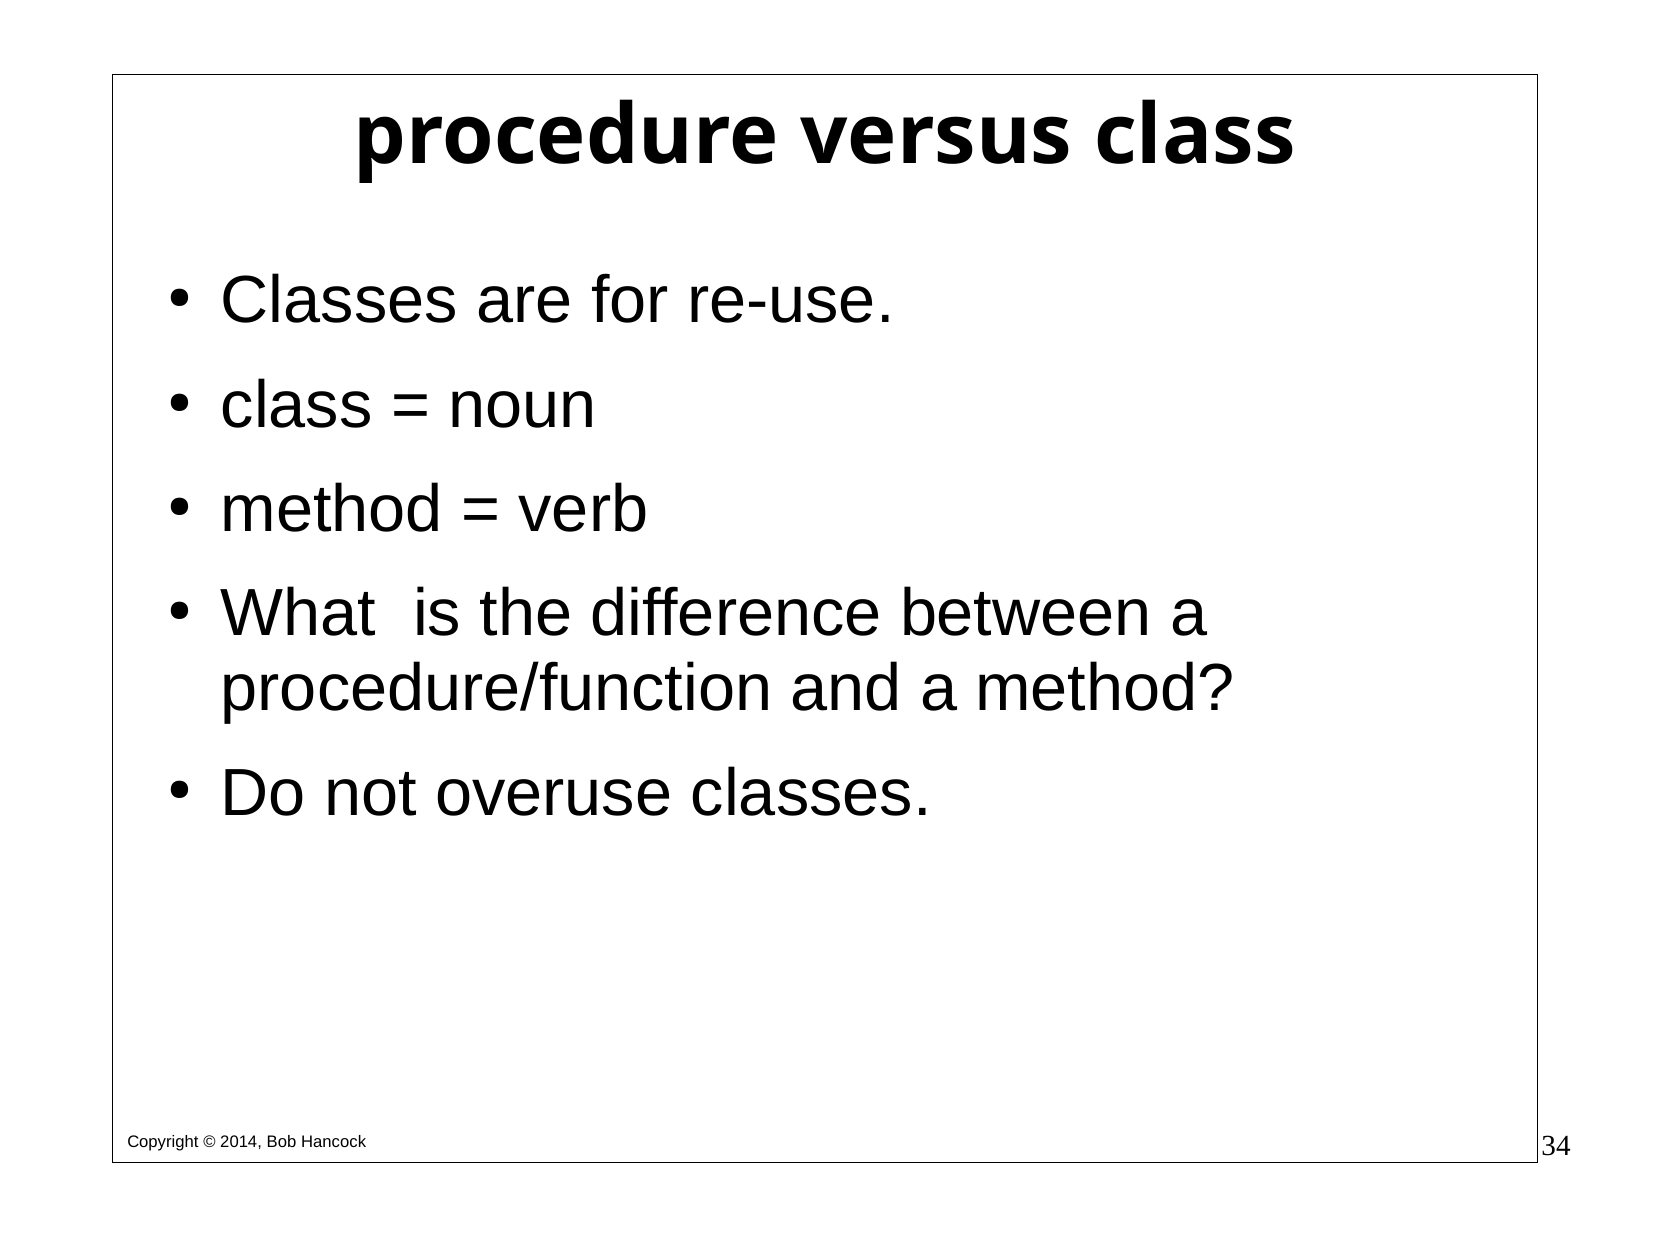

# procedure versus class
Classes are for re-use.
class = noun
method = verb
What is the difference between a procedure/function and a method?
Do not overuse classes.
Copyright © 2014, Bob Hancock
34